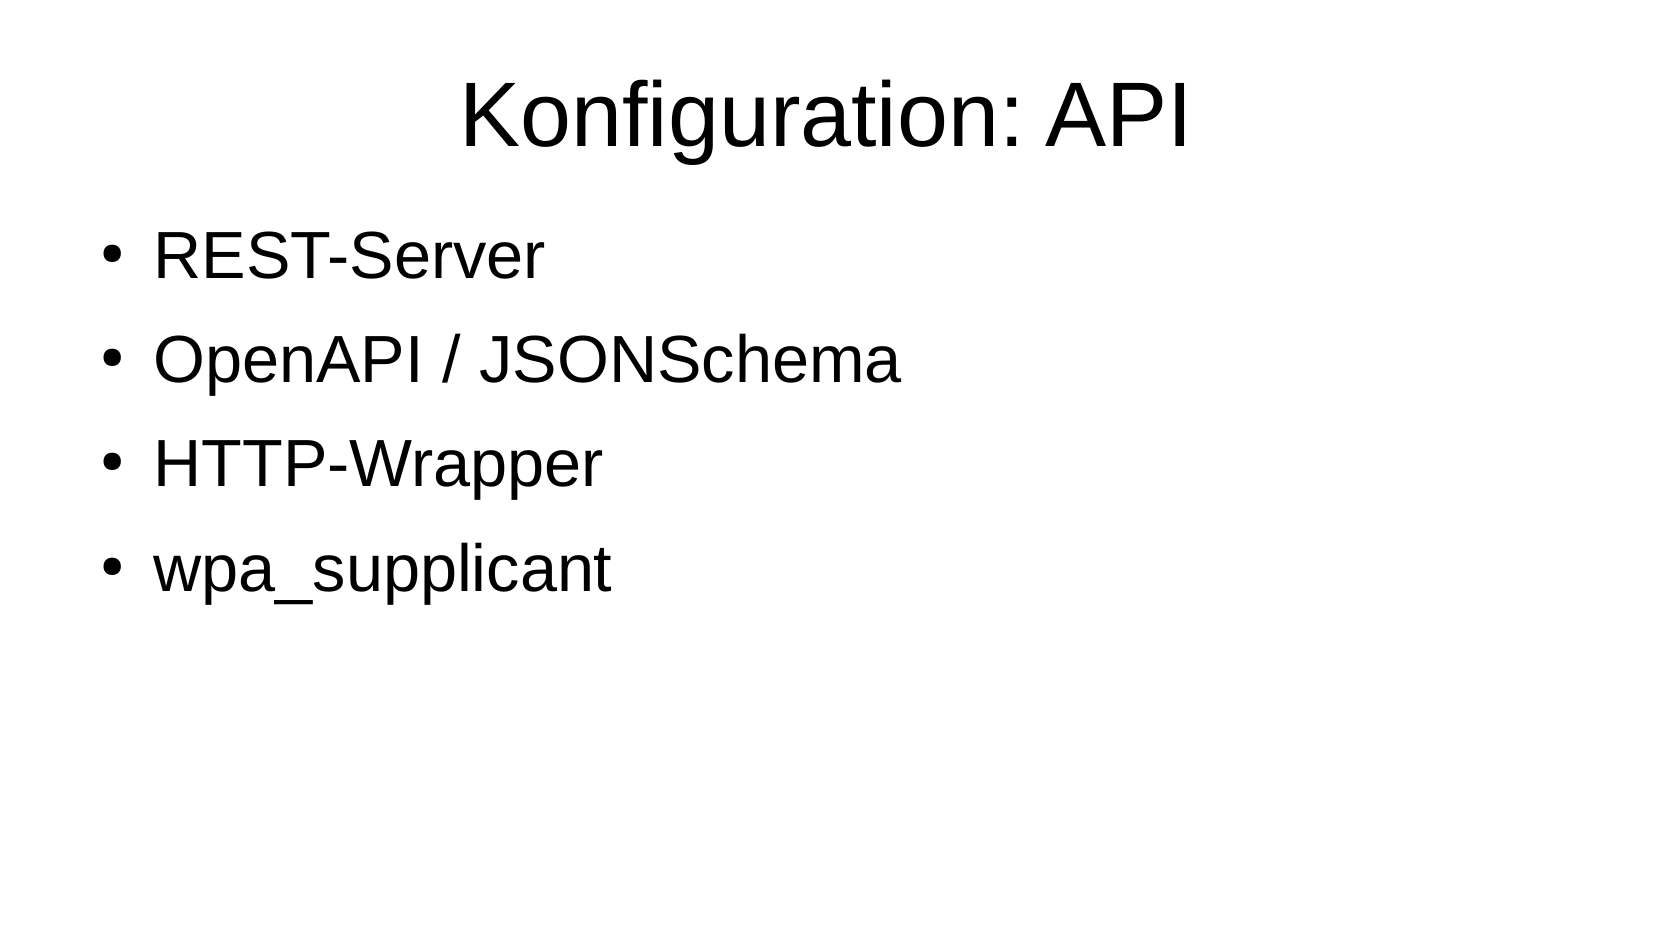

# Konfiguration: API
REST-Server
OpenAPI / JSONSchema
HTTP-Wrapper
wpa_supplicant